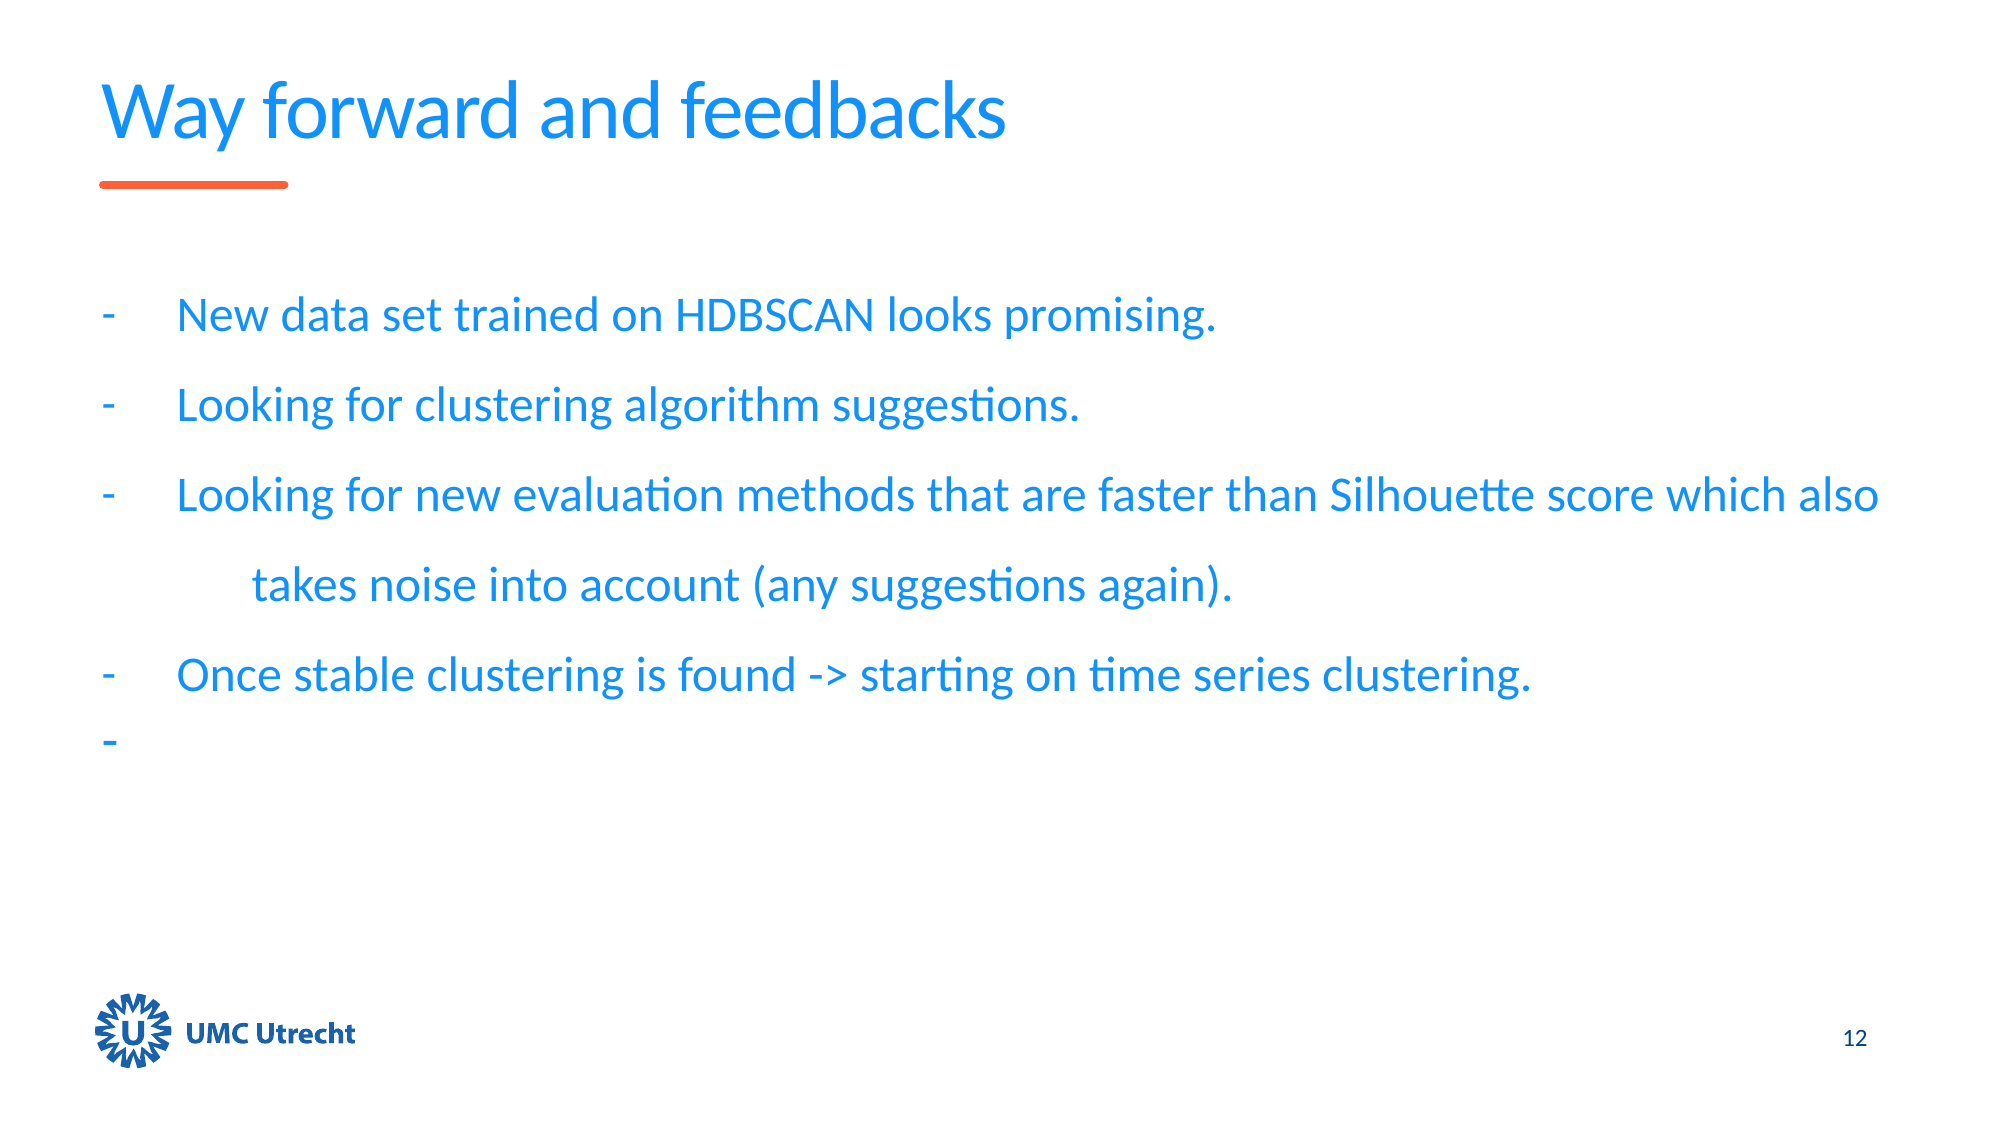

# Way forward and feedbacks
New data set trained on HDBSCAN looks promising.
Looking for clustering algorithm suggestions.
Looking for new evaluation methods that are faster than Silhouette score which also takes noise into account (any suggestions again).
Once stable clustering is found -> starting on time series clustering.